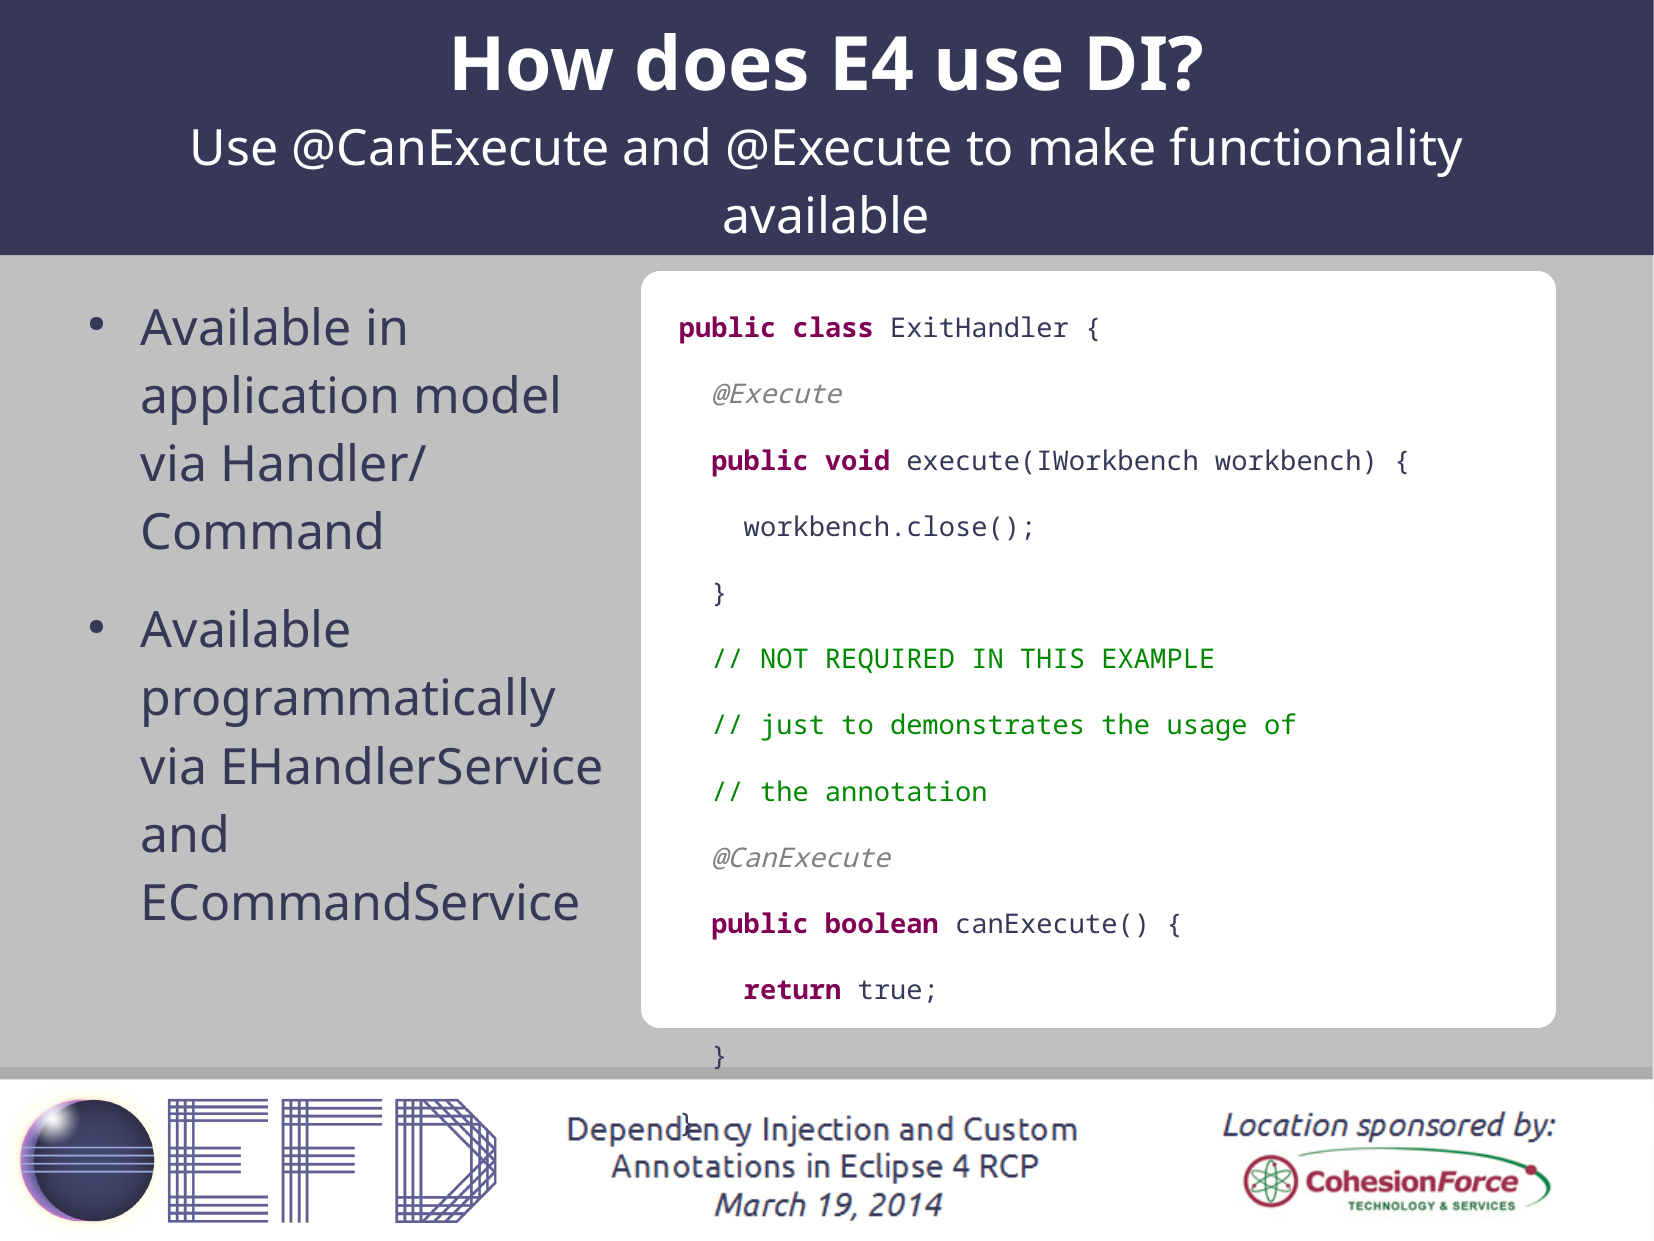

# How does E4 use DI? Use @CanExecute and @Execute to make functionality available
public class ExitHandler {
 @Execute
 public void execute(IWorkbench workbench) {
 workbench.close();
 }
 // NOT REQUIRED IN THIS EXAMPLE
 // just to demonstrates the usage of
 // the annotation
 @CanExecute
 public boolean canExecute() {
 return true;
 }
}
Available in application model via Handler/ Command
Available programmatically via EHandlerService and ECommandService